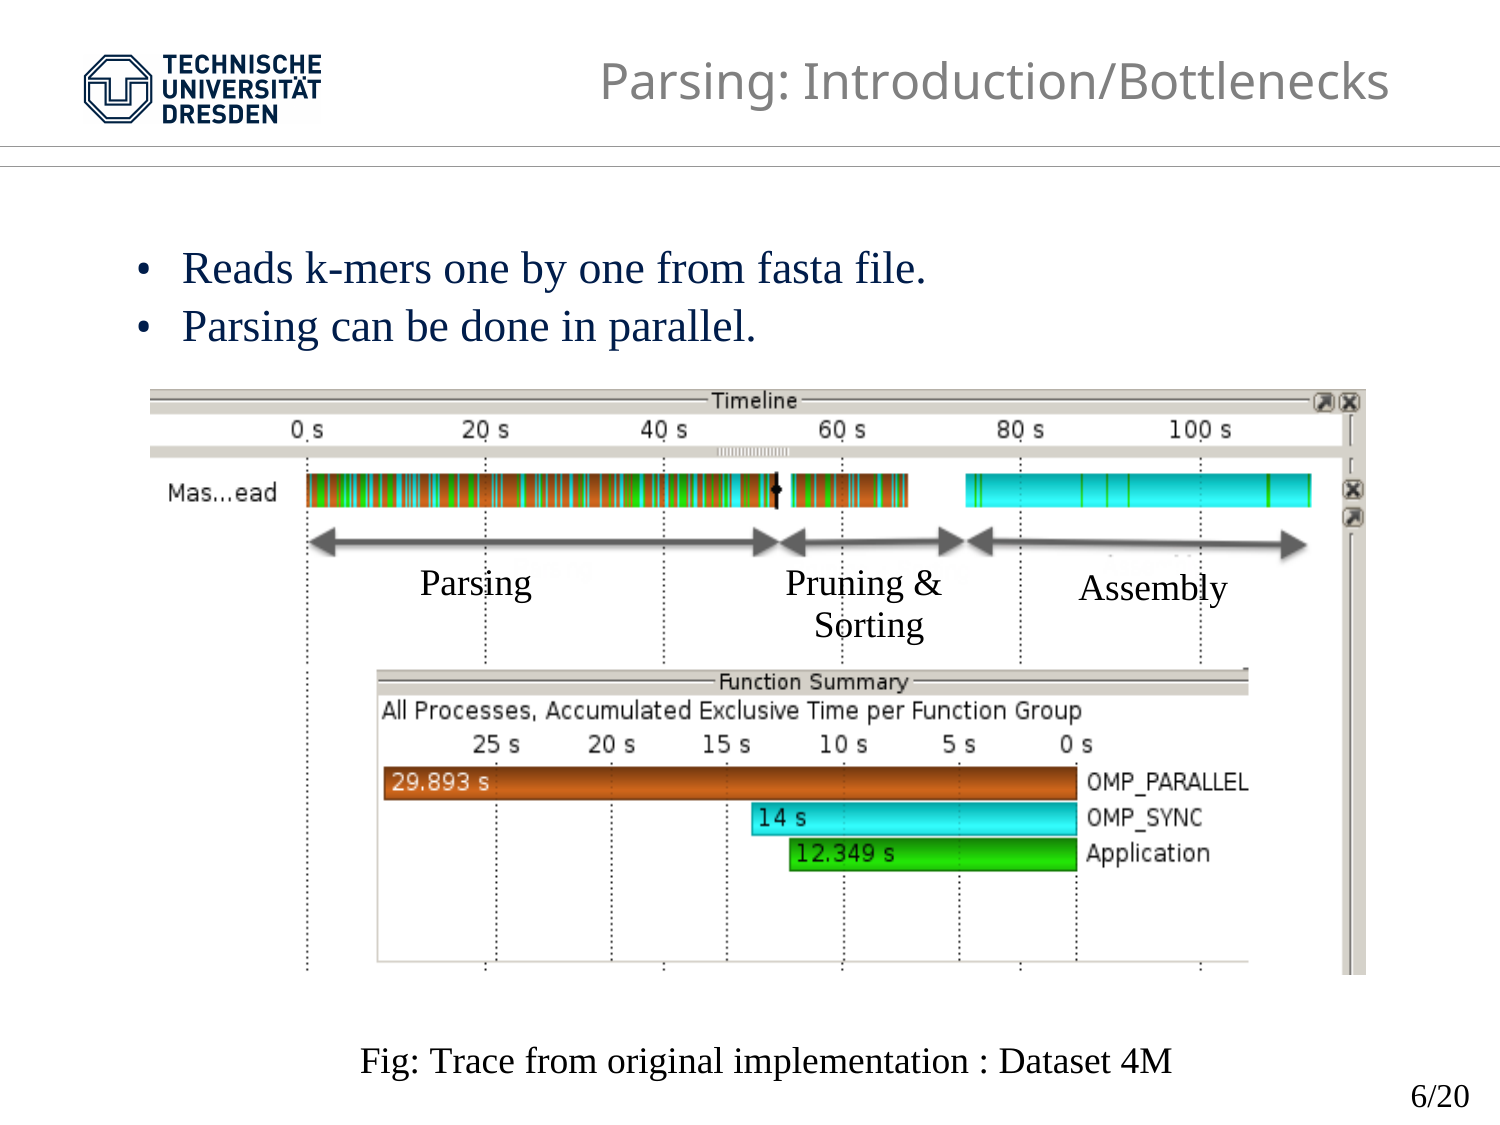

# Parsing: Introduction/Bottlenecks
Reads k-mers one by one from fasta file.
Parsing can be done in parallel.
Parsing
Pruning &
 Sorting
Assembly
Fig: Trace from original implementation : Dataset 4M
6